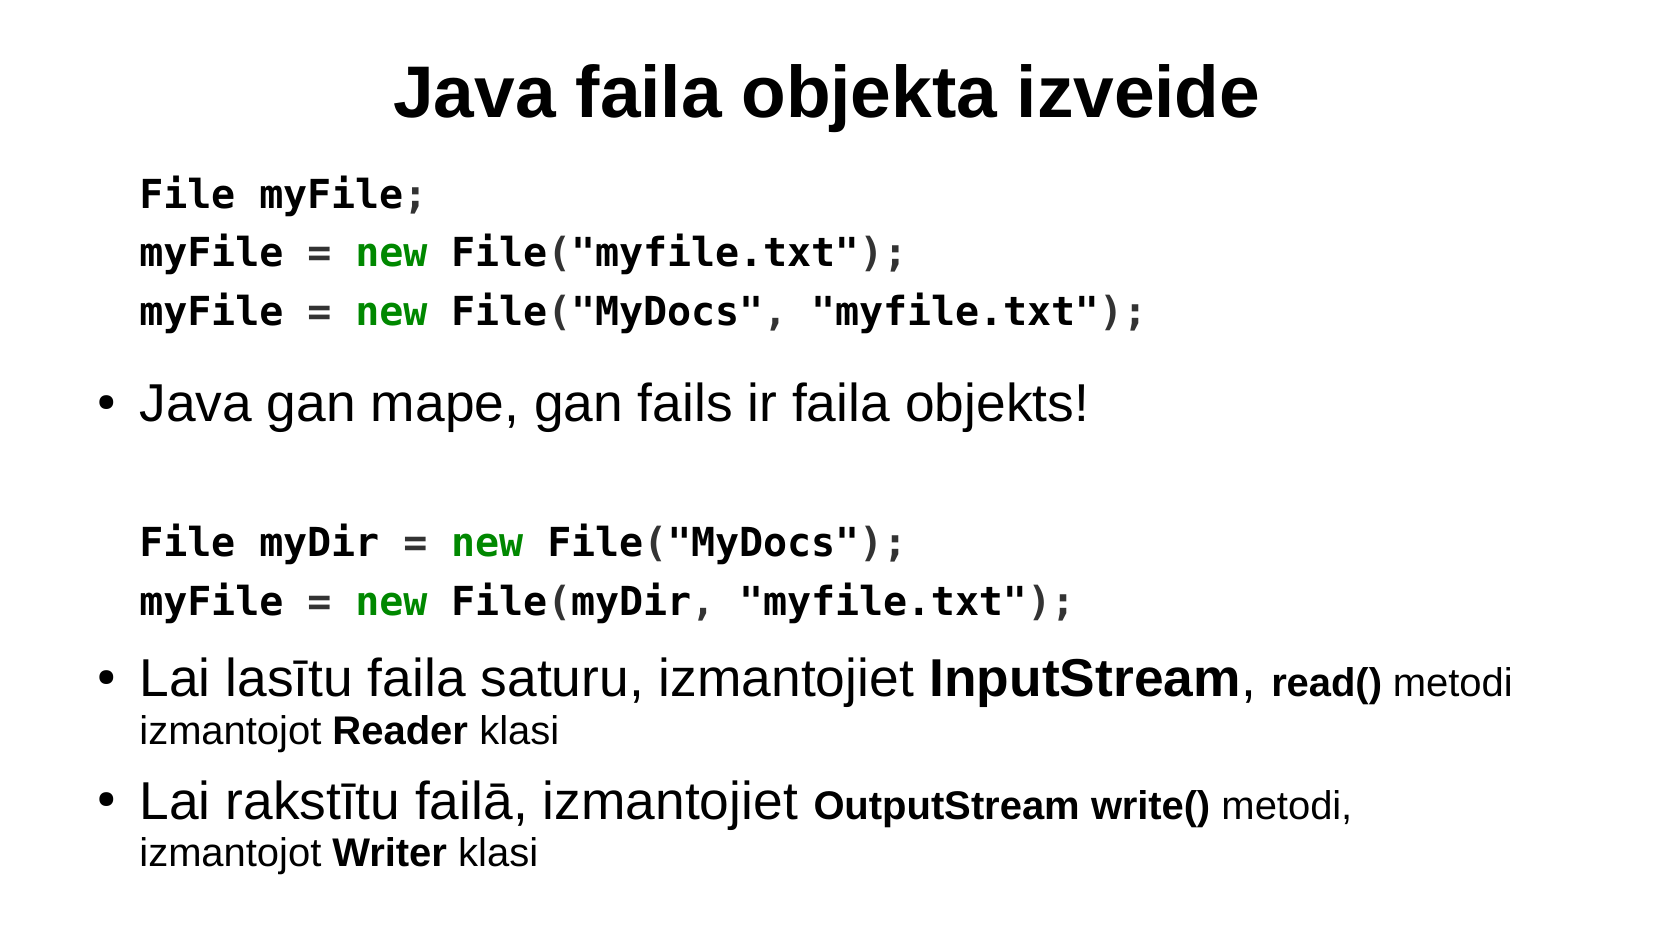

# Java faila objekta izveide
File myFile;
myFile = new File("myfile.txt");
myFile = new File("MyDocs", "myfile.txt");
Java gan mape, gan fails ir faila objekts!
File myDir = new File("MyDocs");
myFile = new File(myDir, "myfile.txt");
Lai lasītu faila saturu, izmantojiet InputStream, read() metodi izmantojot Reader klasi
Lai rakstītu failā, izmantojiet OutputStream write() metodi, izmantojot Writer klasi